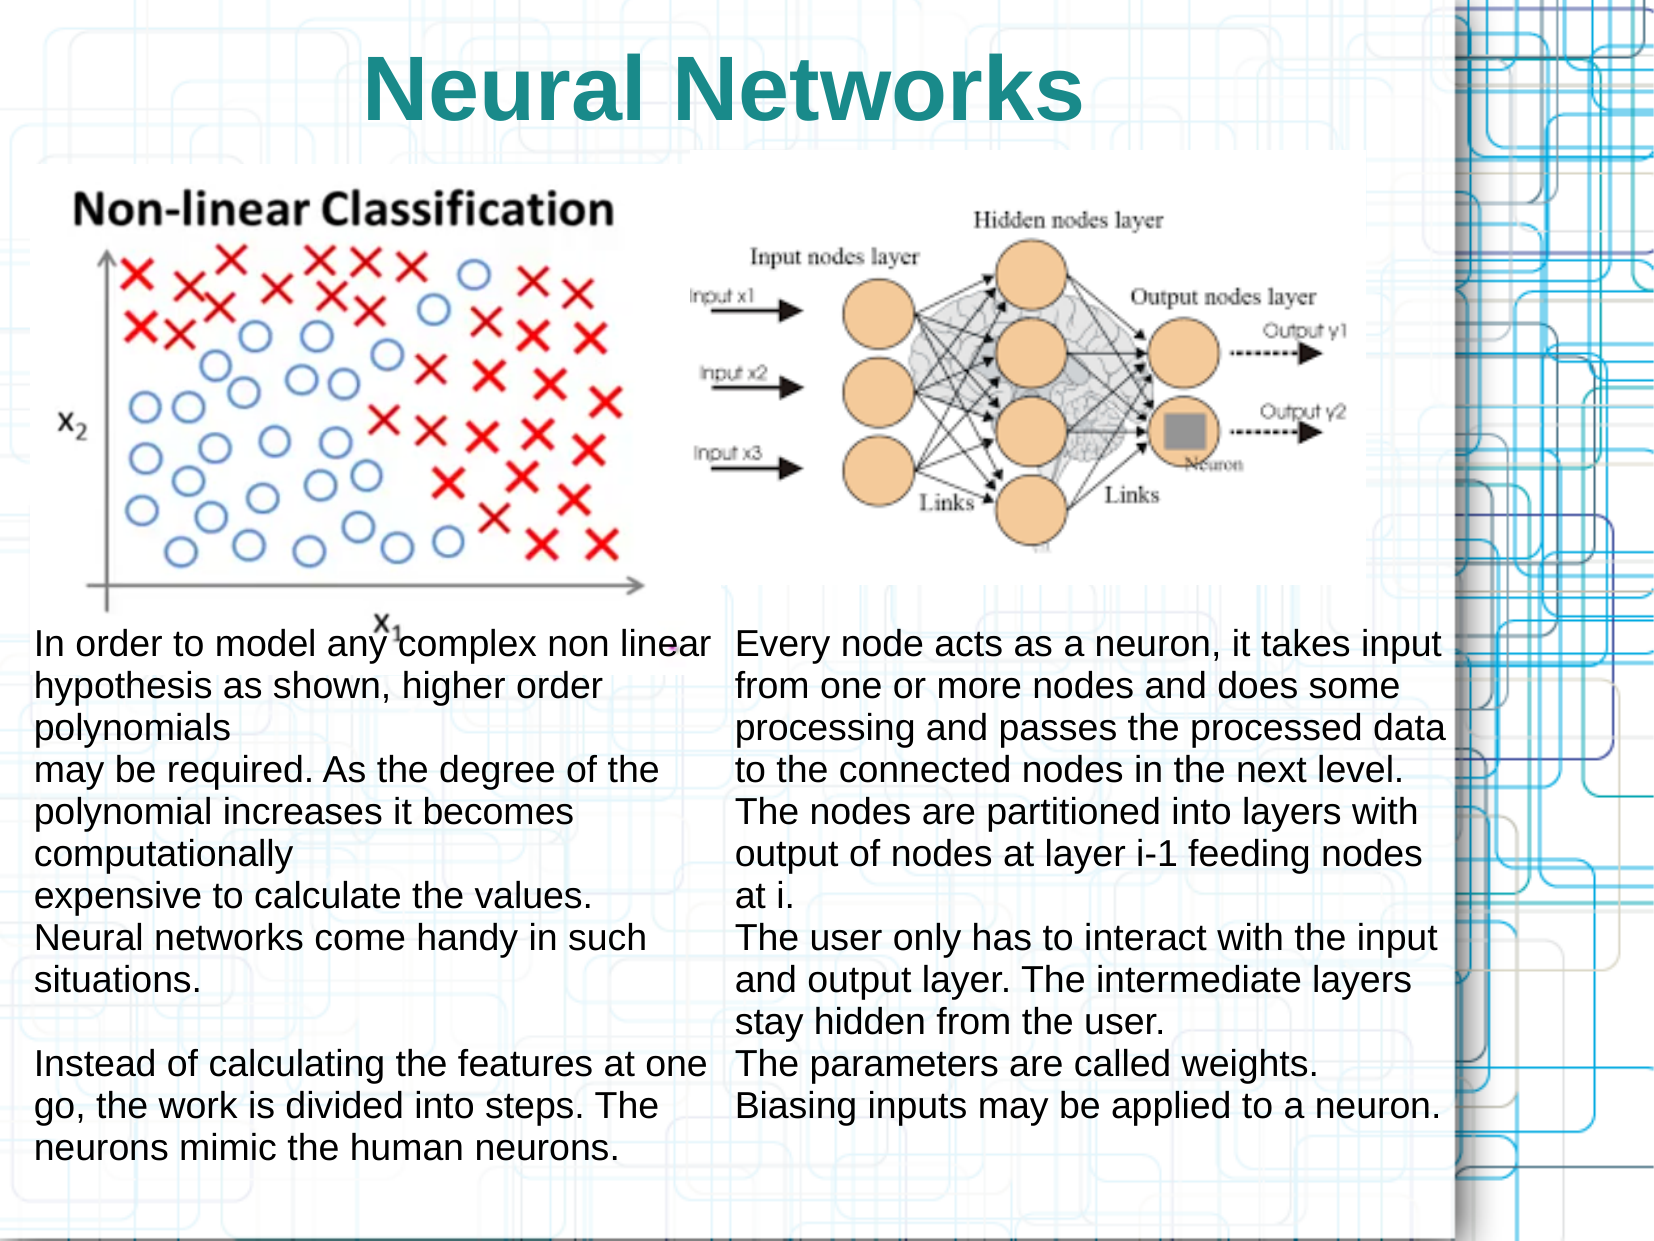

# Neural Networks
In order to model any complex non linear
hypothesis as shown, higher order polynomials
may be required. As the degree of the
polynomial increases it becomes computationally
expensive to calculate the values.
Neural networks come handy in such situations.
Instead of calculating the features at one go, the work is divided into steps. The neurons mimic the human neurons.
Every node acts as a neuron, it takes input
from one or more nodes and does some
processing and passes the processed data
to the connected nodes in the next level.
The nodes are partitioned into layers with
output of nodes at layer i-1 feeding nodes
at i.
The user only has to interact with the input
and output layer. The intermediate layers
stay hidden from the user.
The parameters are called weights.
Biasing inputs may be applied to a neuron.